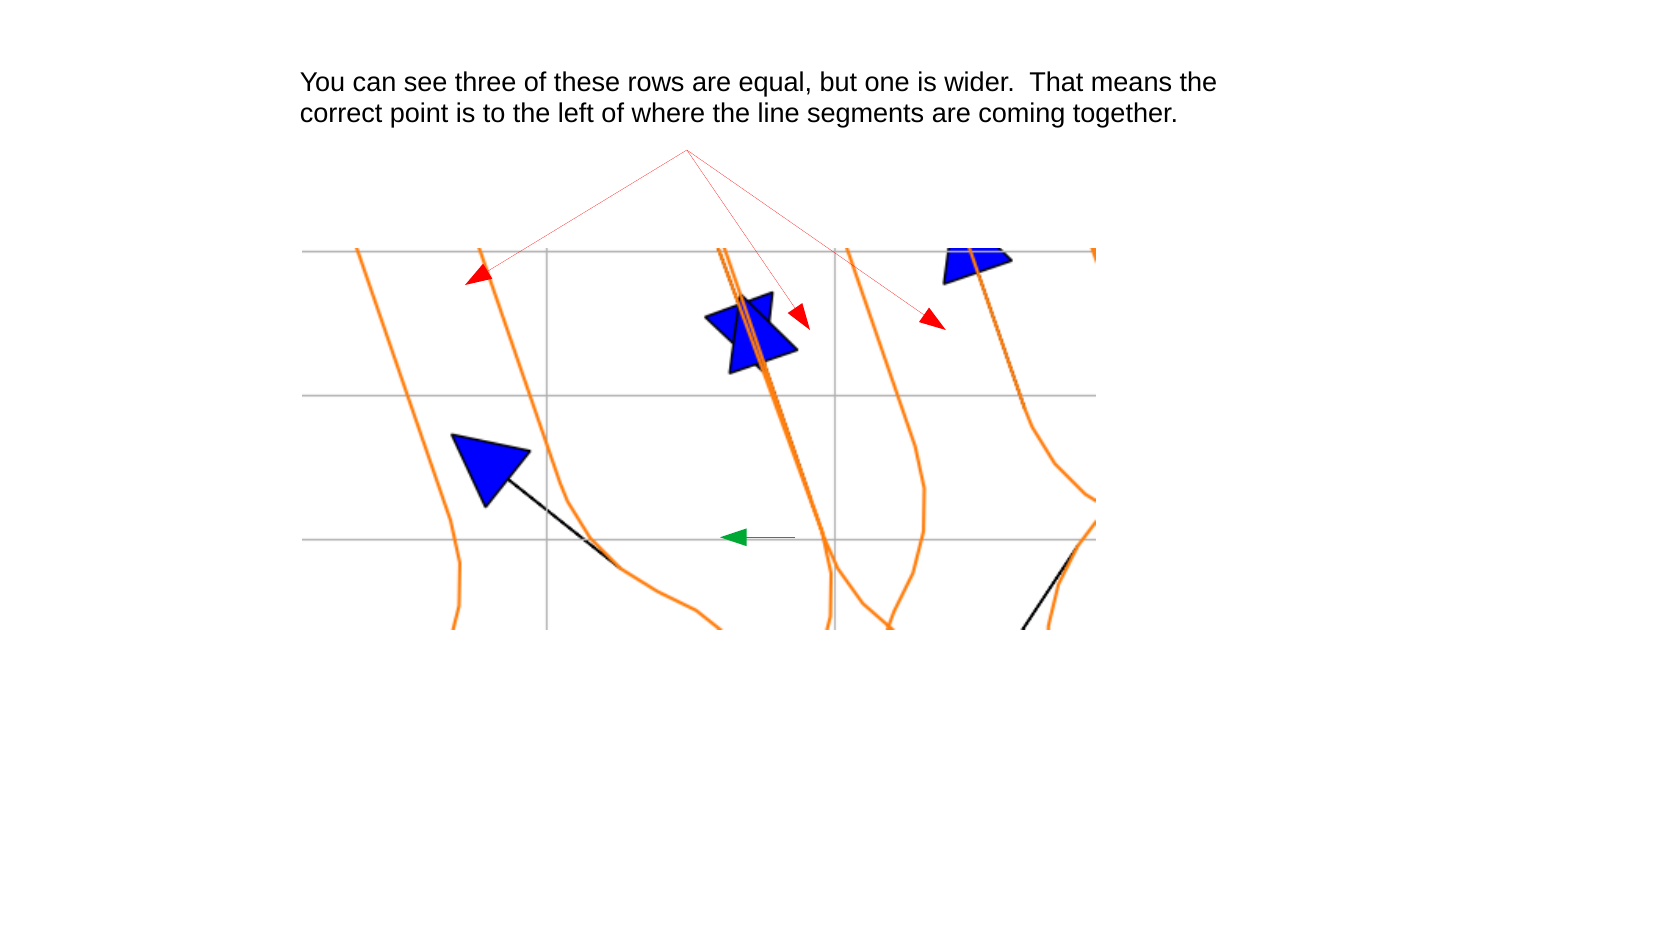

You can see three of these rows are equal, but one is wider. That means the correct point is to the left of where the line segments are coming together.